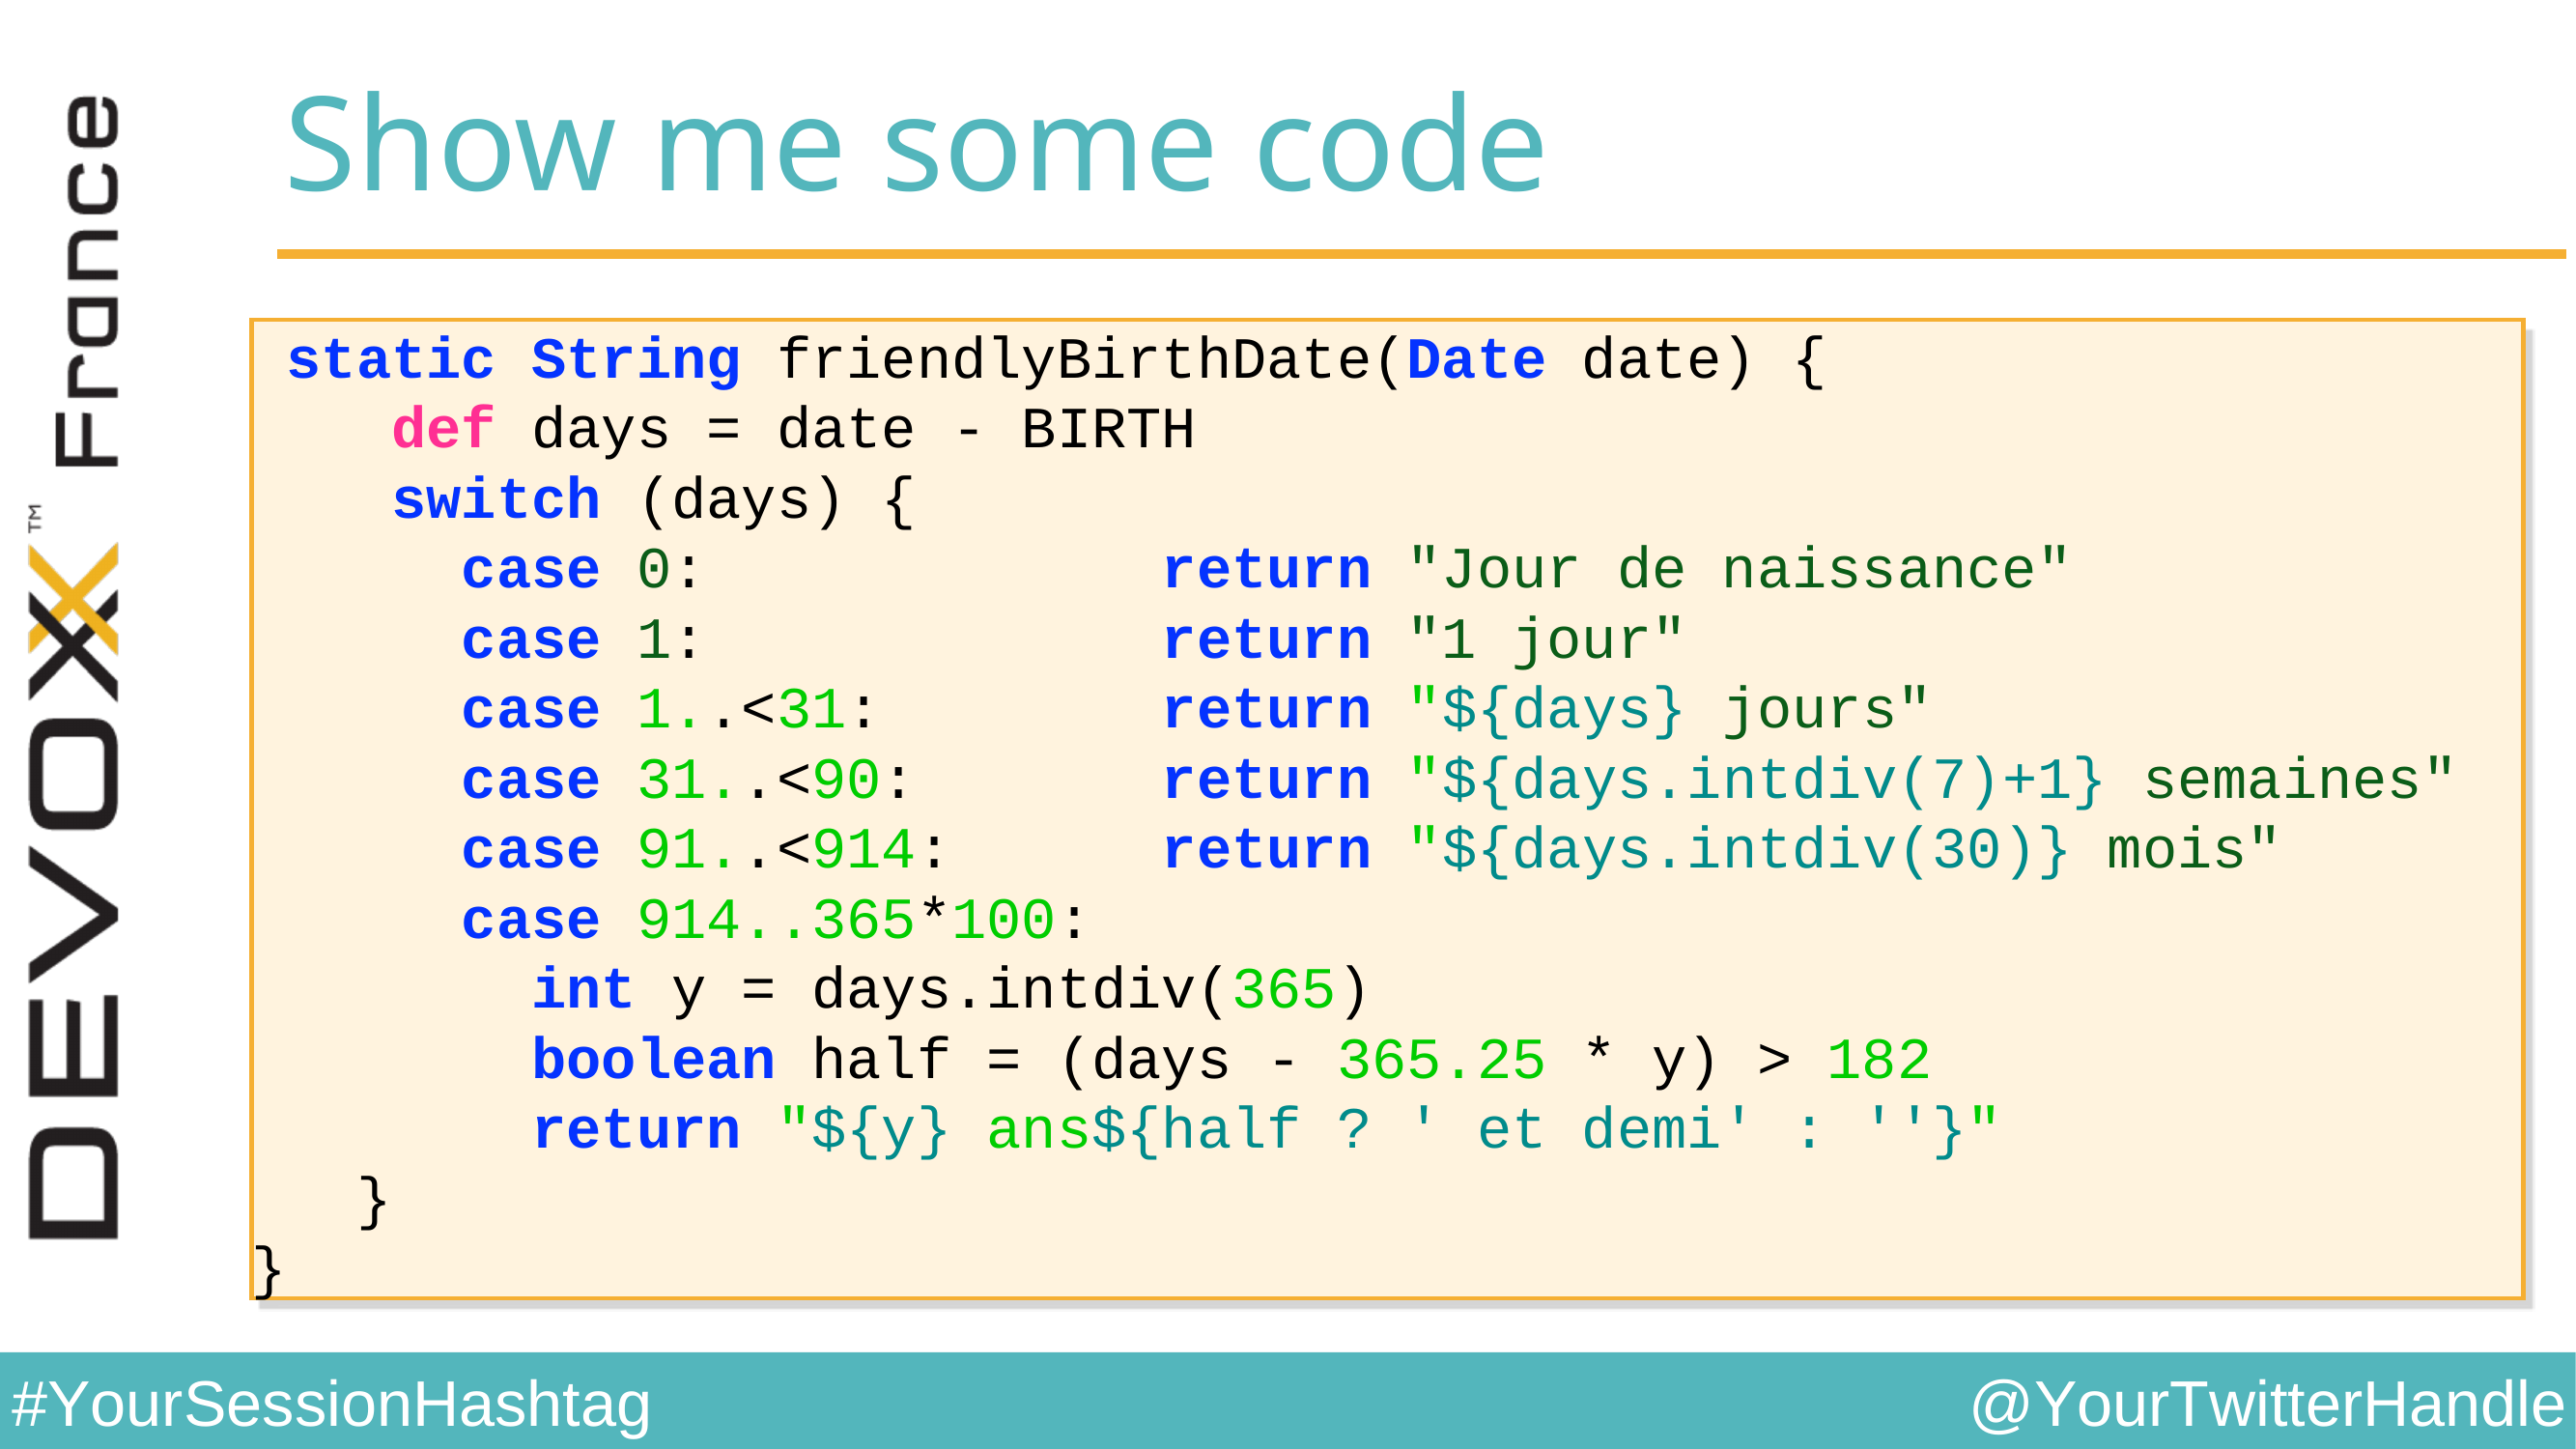

# Show me some code
 static String friendlyBirthDate(Date date) {
 def days = date - BIRTH
 switch (days) {
 case 0: return "Jour de naissance"
 case 1: return "1 jour"
 case 1..<31: return "${days} jours"
 case 31..<90: return "${days.intdiv(7)+1} semaines"
 case 91..<914: return "${days.intdiv(30)} mois"
 case 914..365*100:
 int y = days.intdiv(365)
 boolean half = (days - 365.25 * y) > 182
 return "${y} ans${half ? ' et demi' : ''}"
 }
}